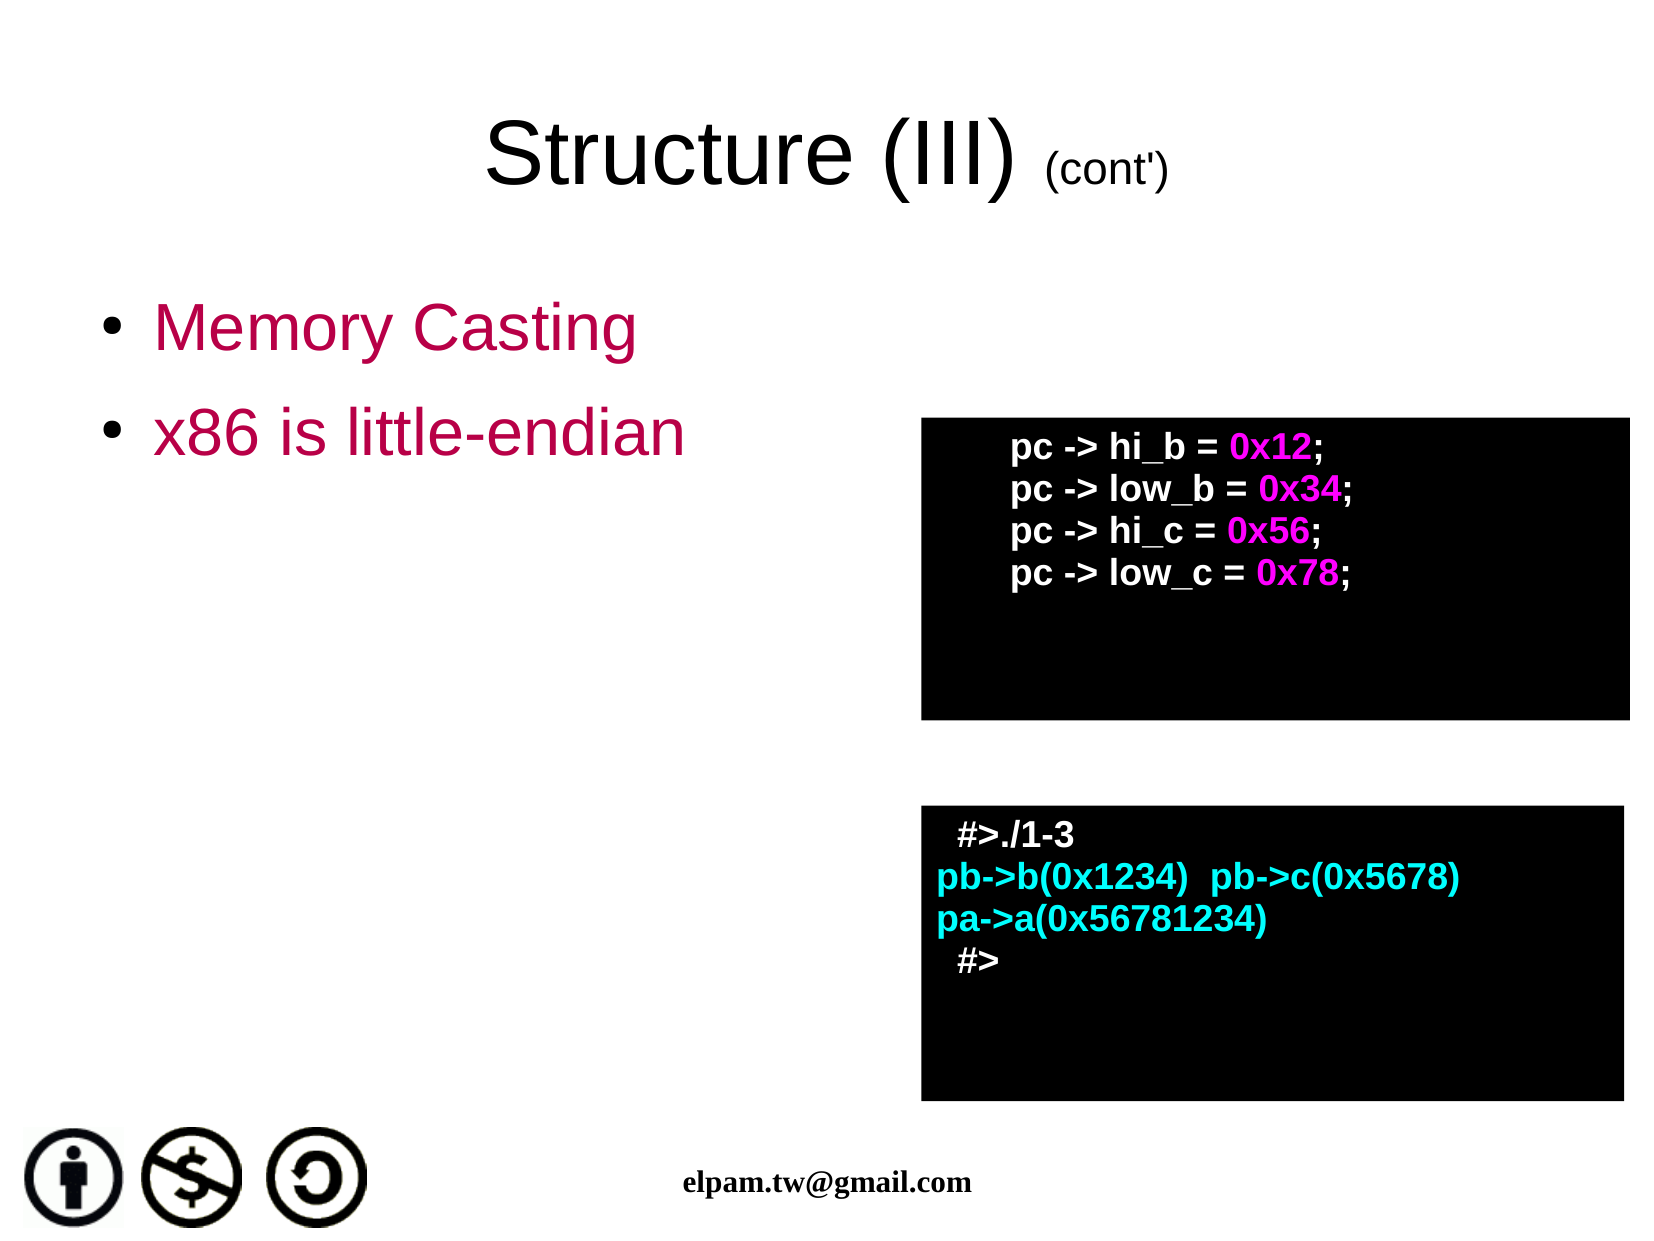

# Structure (III) (cont')
Memory Casting
x86 is little-endian
	pc -> hi_b = 0x12;
	pc -> low_b = 0x34;
	pc -> hi_c = 0x56;
	pc -> low_c = 0x78;
 #>./1-3
pb->b(0x1234) pb->c(0x5678)
pa->a(0x56781234)
 #>